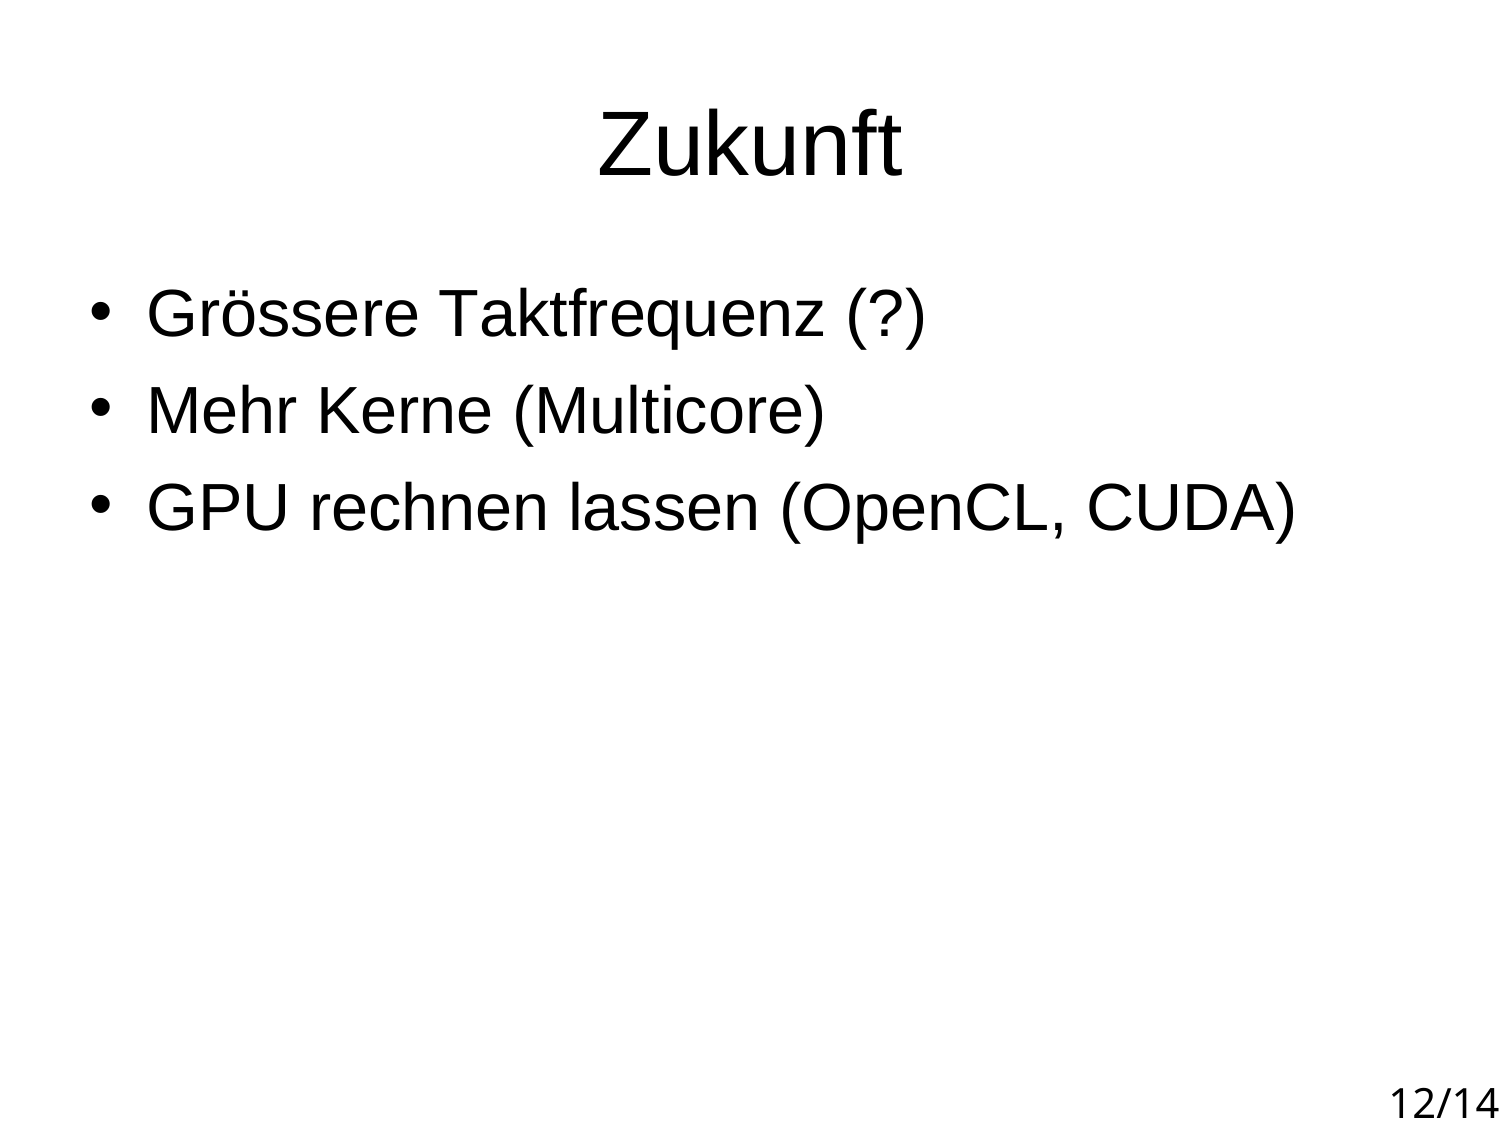

# Zukunft
Grössere Taktfrequenz (?)
Mehr Kerne (Multicore)
GPU rechnen lassen (OpenCL, CUDA)
12